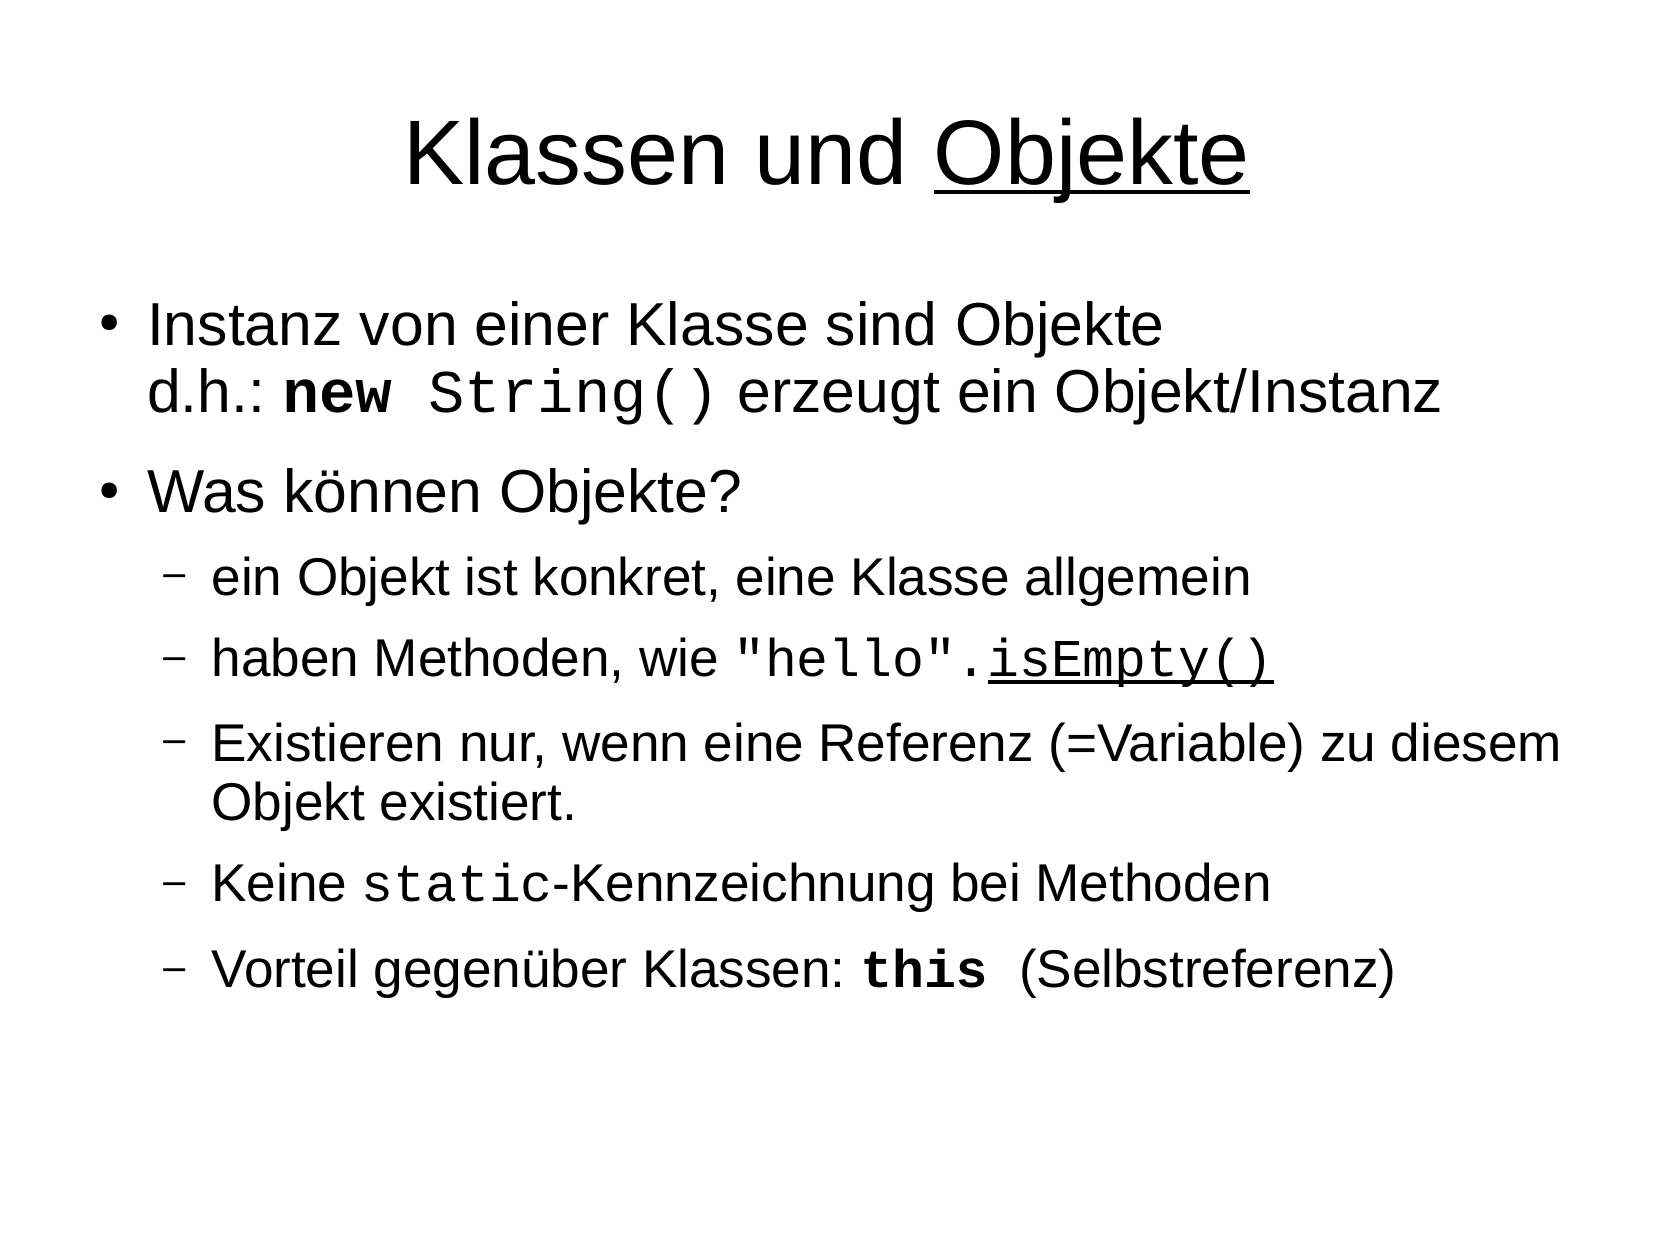

# Klassen und Objekte
Instanz von einer Klasse sind Objekte
d.h.: new String() erzeugt ein Objekt/Instanz
Was können Objekte?
ein Objekt ist konkret, eine Klasse allgemein
haben Methoden, wie "hello".isEmpty()
Existieren nur, wenn eine Referenz (=Variable) zu diesem Objekt existiert.
Keine static-Kennzeichnung bei Methoden
Vorteil gegenüber Klassen: this (Selbstreferenz)